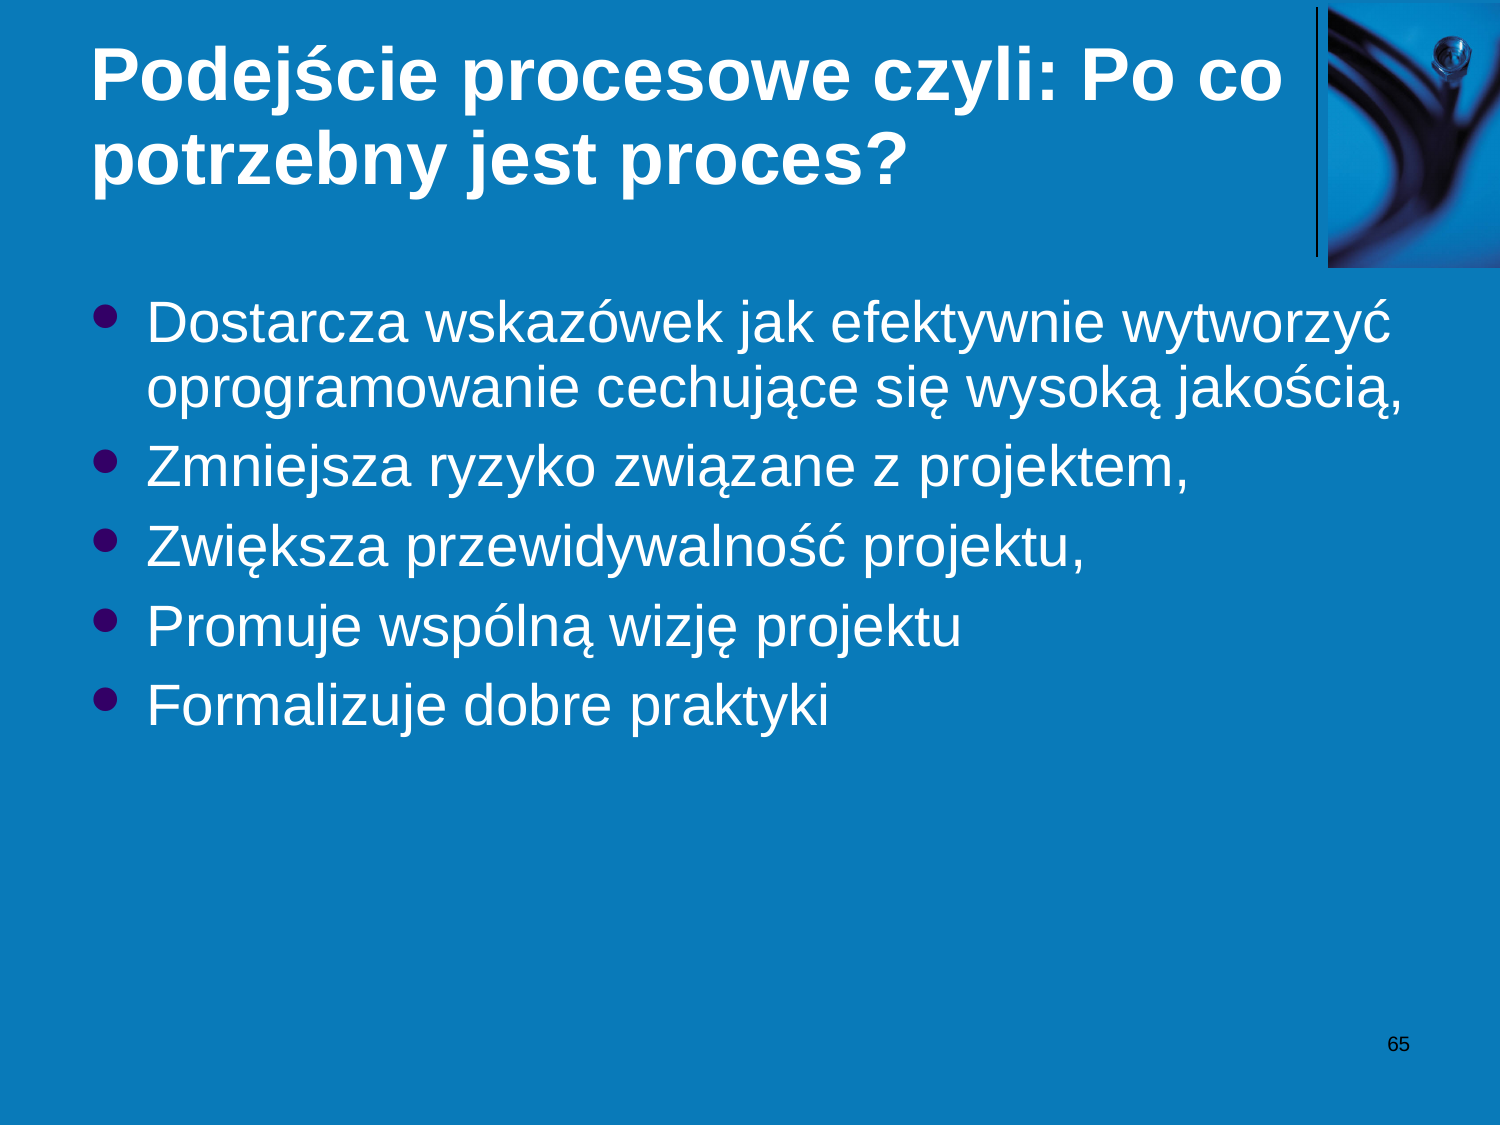

# Podejście procesowe czyli: Po co potrzebny jest proces?
Dostarcza wskazówek jak efektywnie wytworzyć oprogramowanie cechujące się wysoką jakością,
Zmniejsza ryzyko związane z projektem,
Zwiększa przewidywalność projektu,
Promuje wspólną wizję projektu
Formalizuje dobre praktyki
65